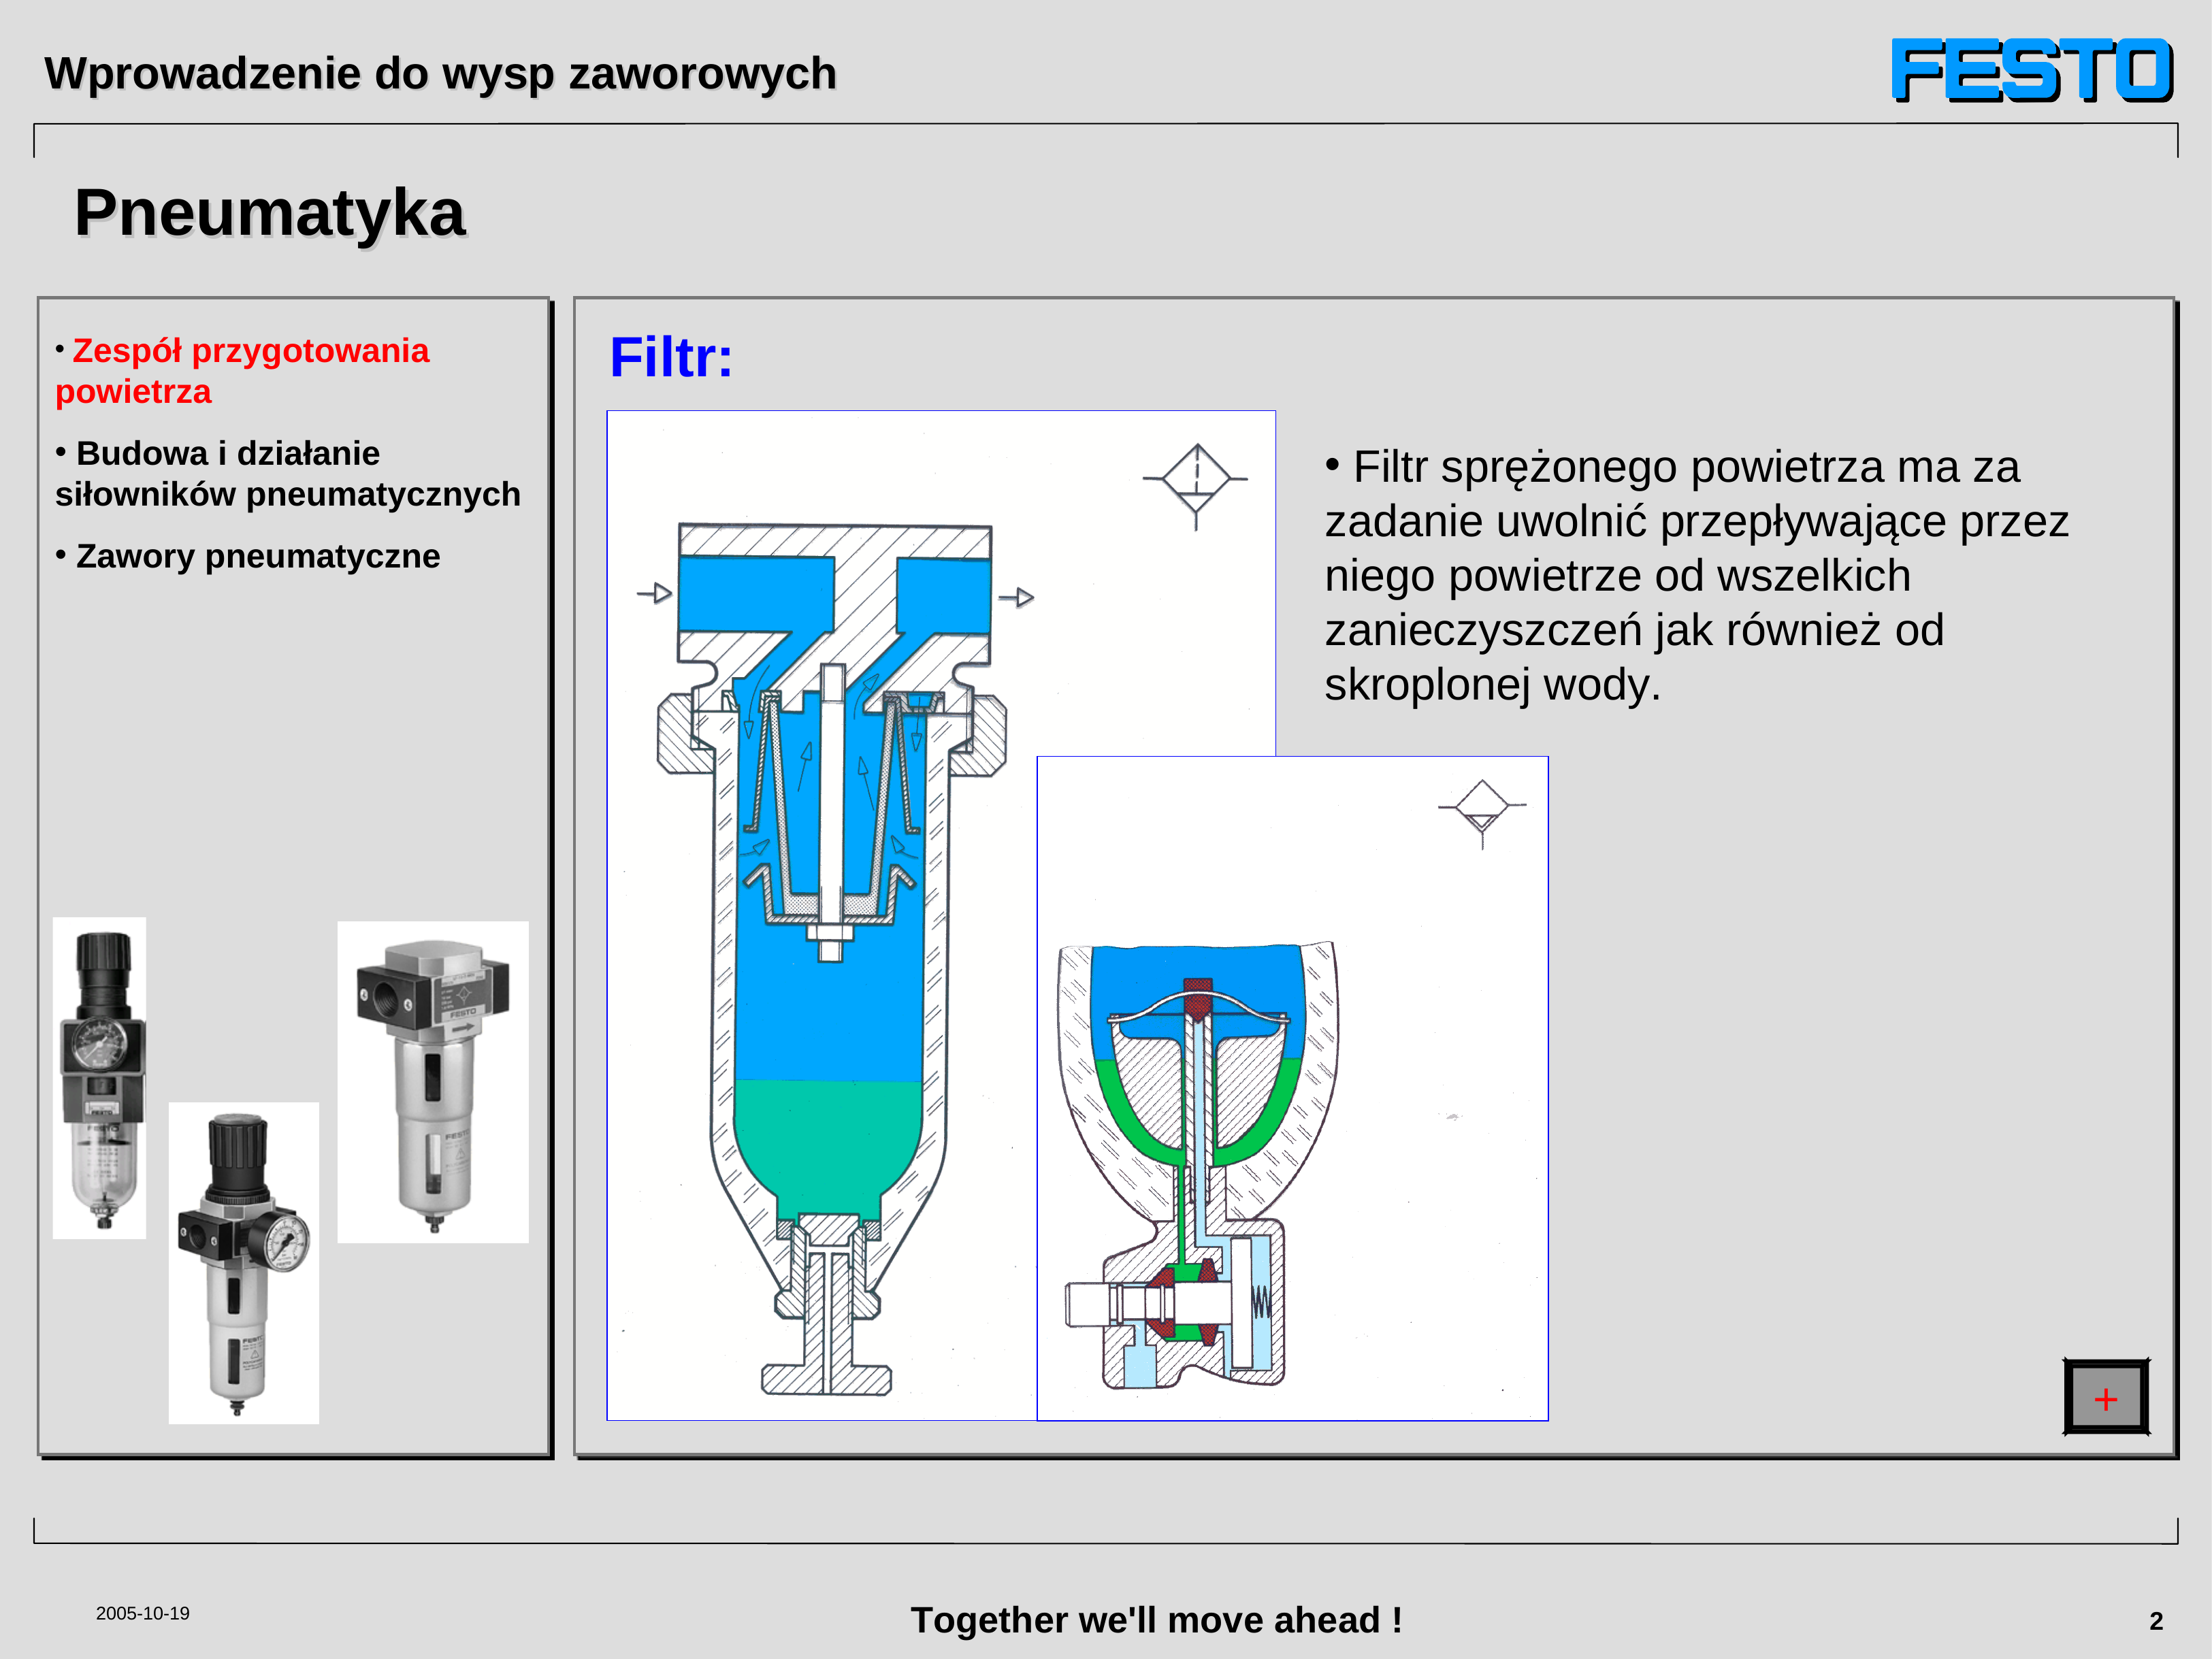

# Pneumatyka
Filtr:
 Zespół przygotowania powietrza
 Budowa i działanie siłowników pneumatycznych
 Zawory pneumatyczne
 Filtr sprężonego powietrza ma za zadanie uwolnić przepływające przez niego powietrze od wszelkich zanieczyszczeń jak również od skroplonej wody.
+
2005-10-19
Together we'll move ahead !